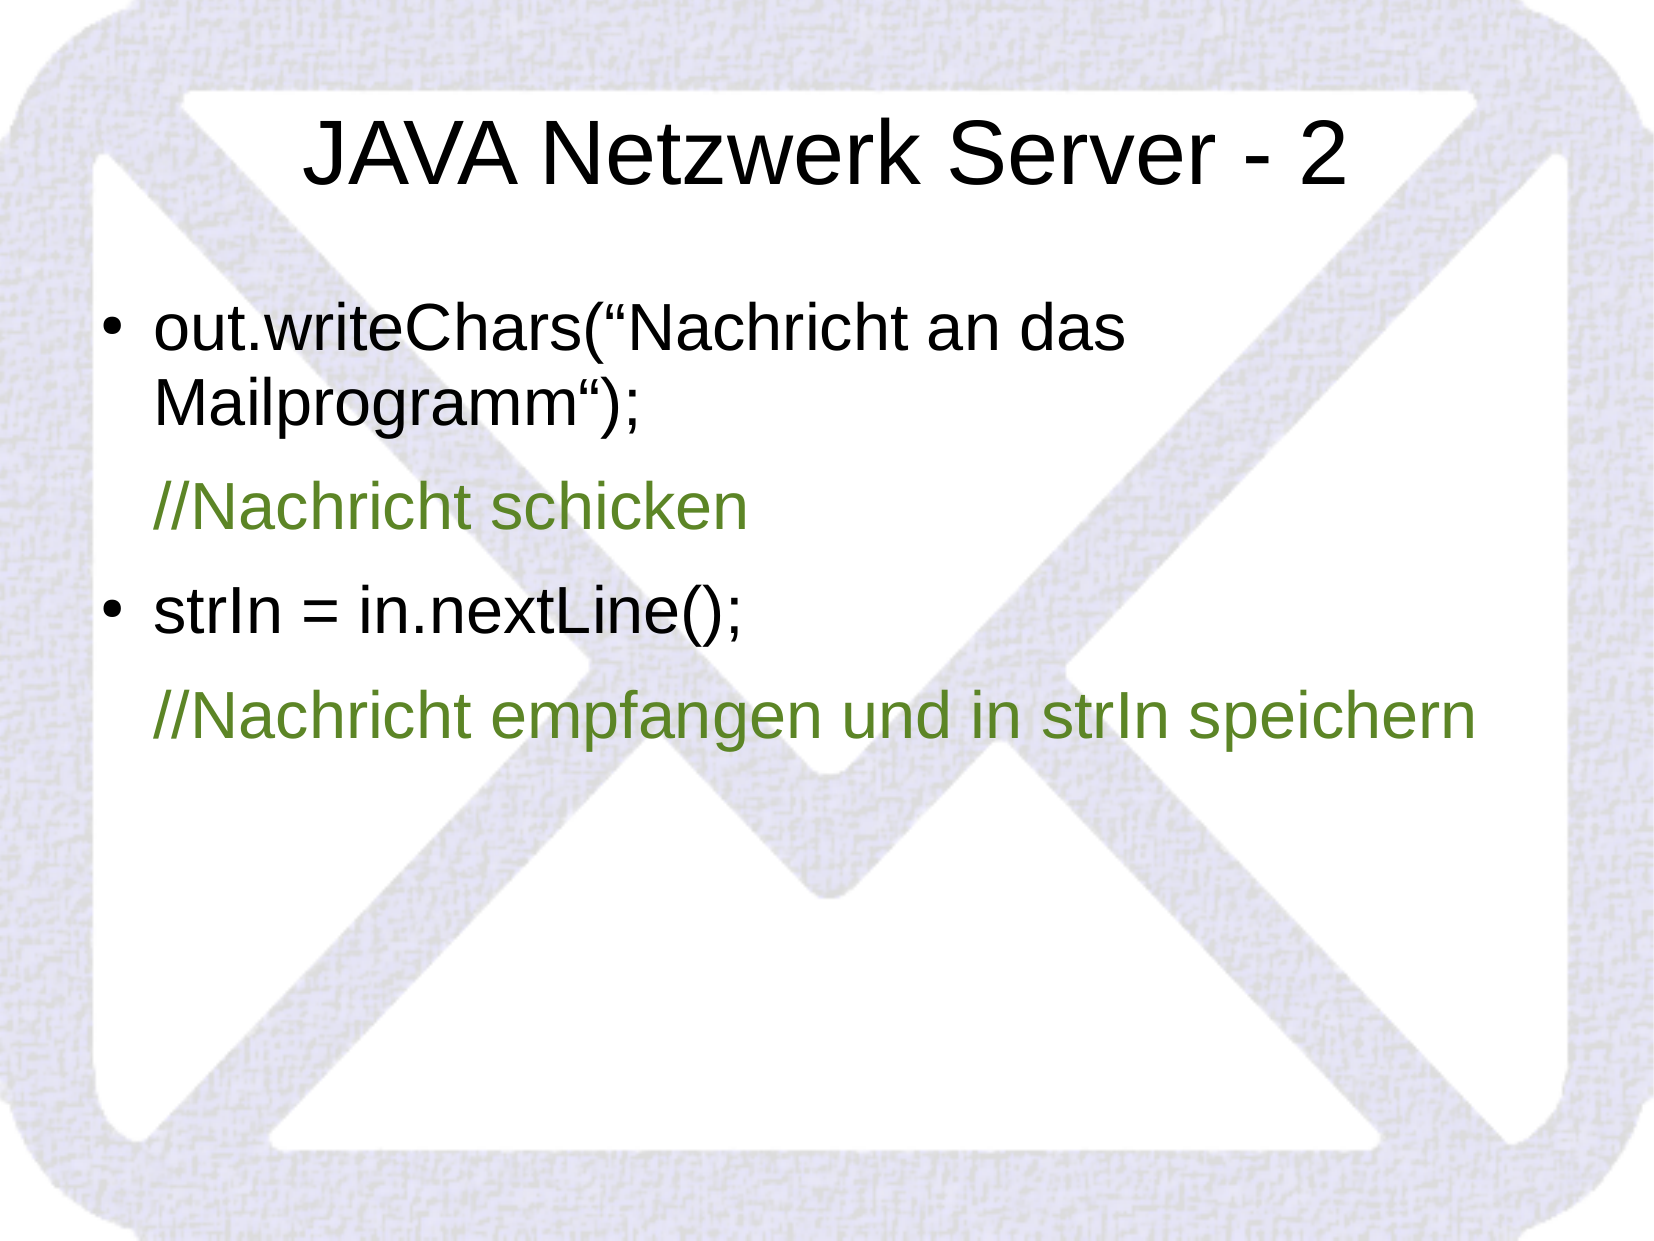

# JAVA Netzwerk Server - 2
out.writeChars(“Nachricht an das Mailprogramm“);
//Nachricht schicken
strIn = in.nextLine();
//Nachricht empfangen und in strIn speichern